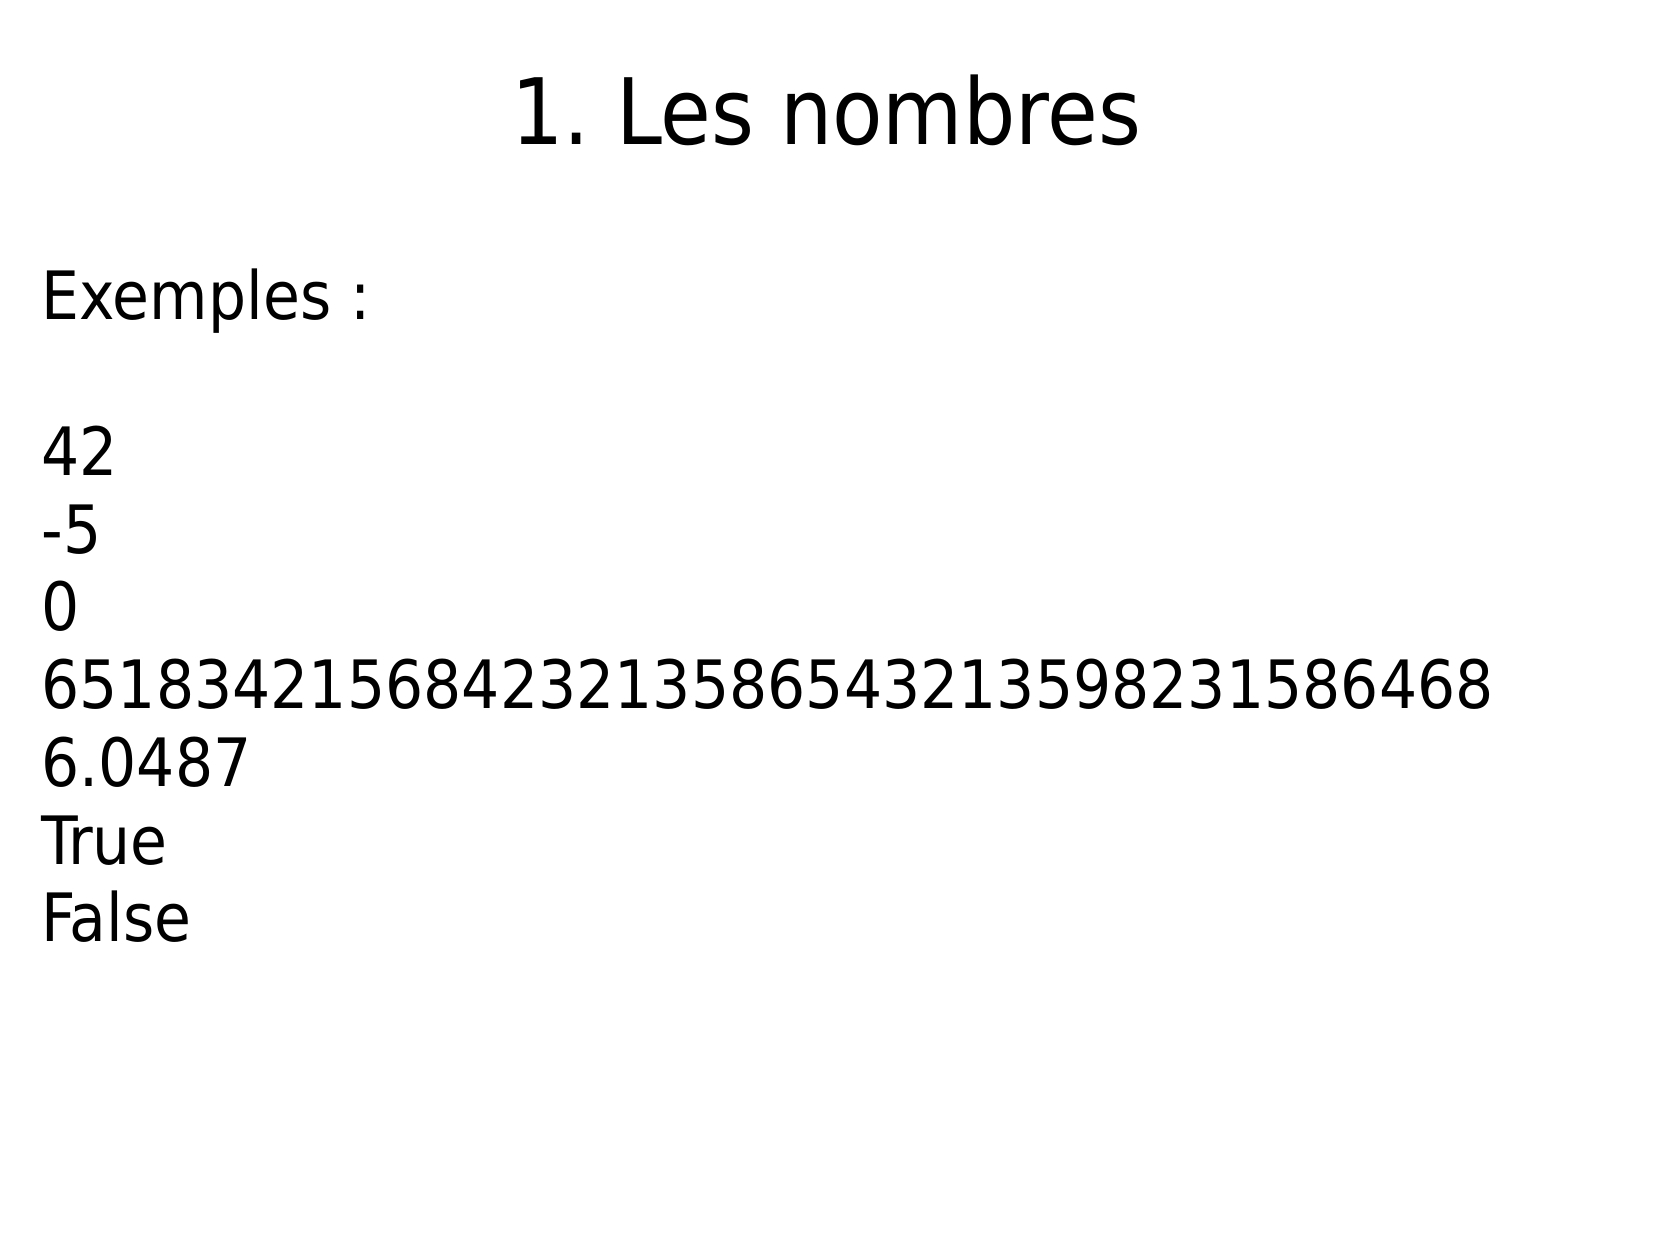

# 1. Les nombres
Exemples :
42
-5
0
65183421568423213586543213598231586468
6.0487
True
False